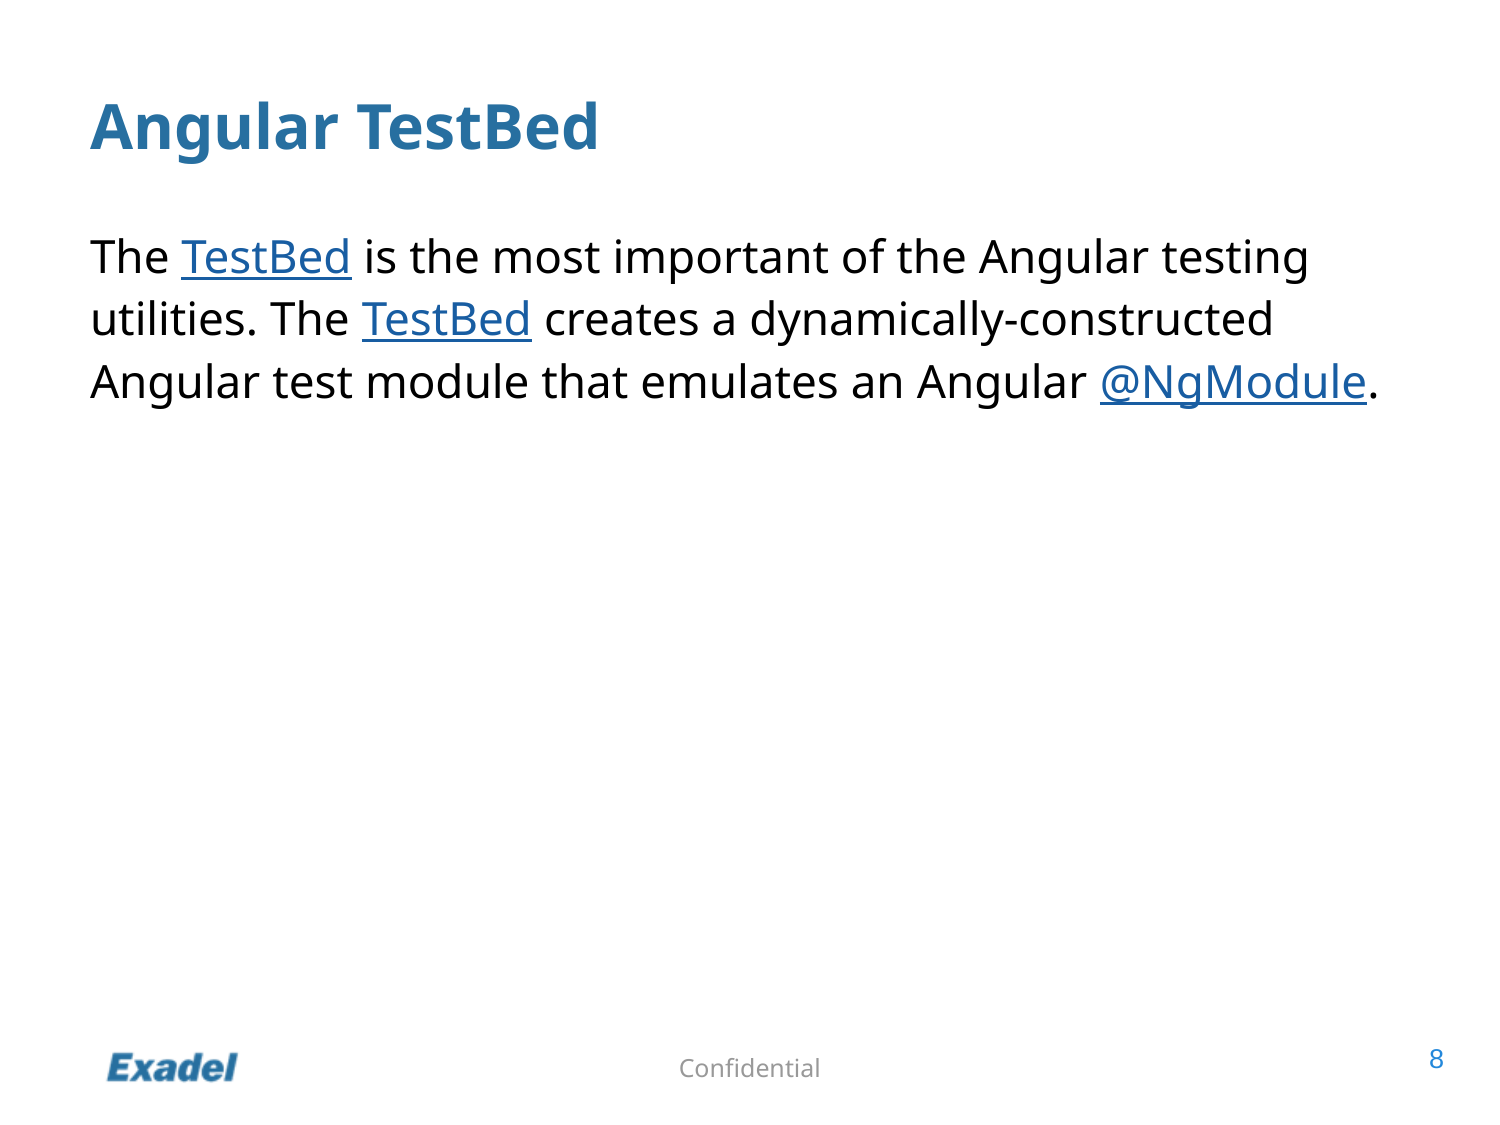

# Angular TestBed
The TestBed is the most important of the Angular testing utilities. The TestBed creates a dynamically-constructed Angular test module that emulates an Angular @NgModule.